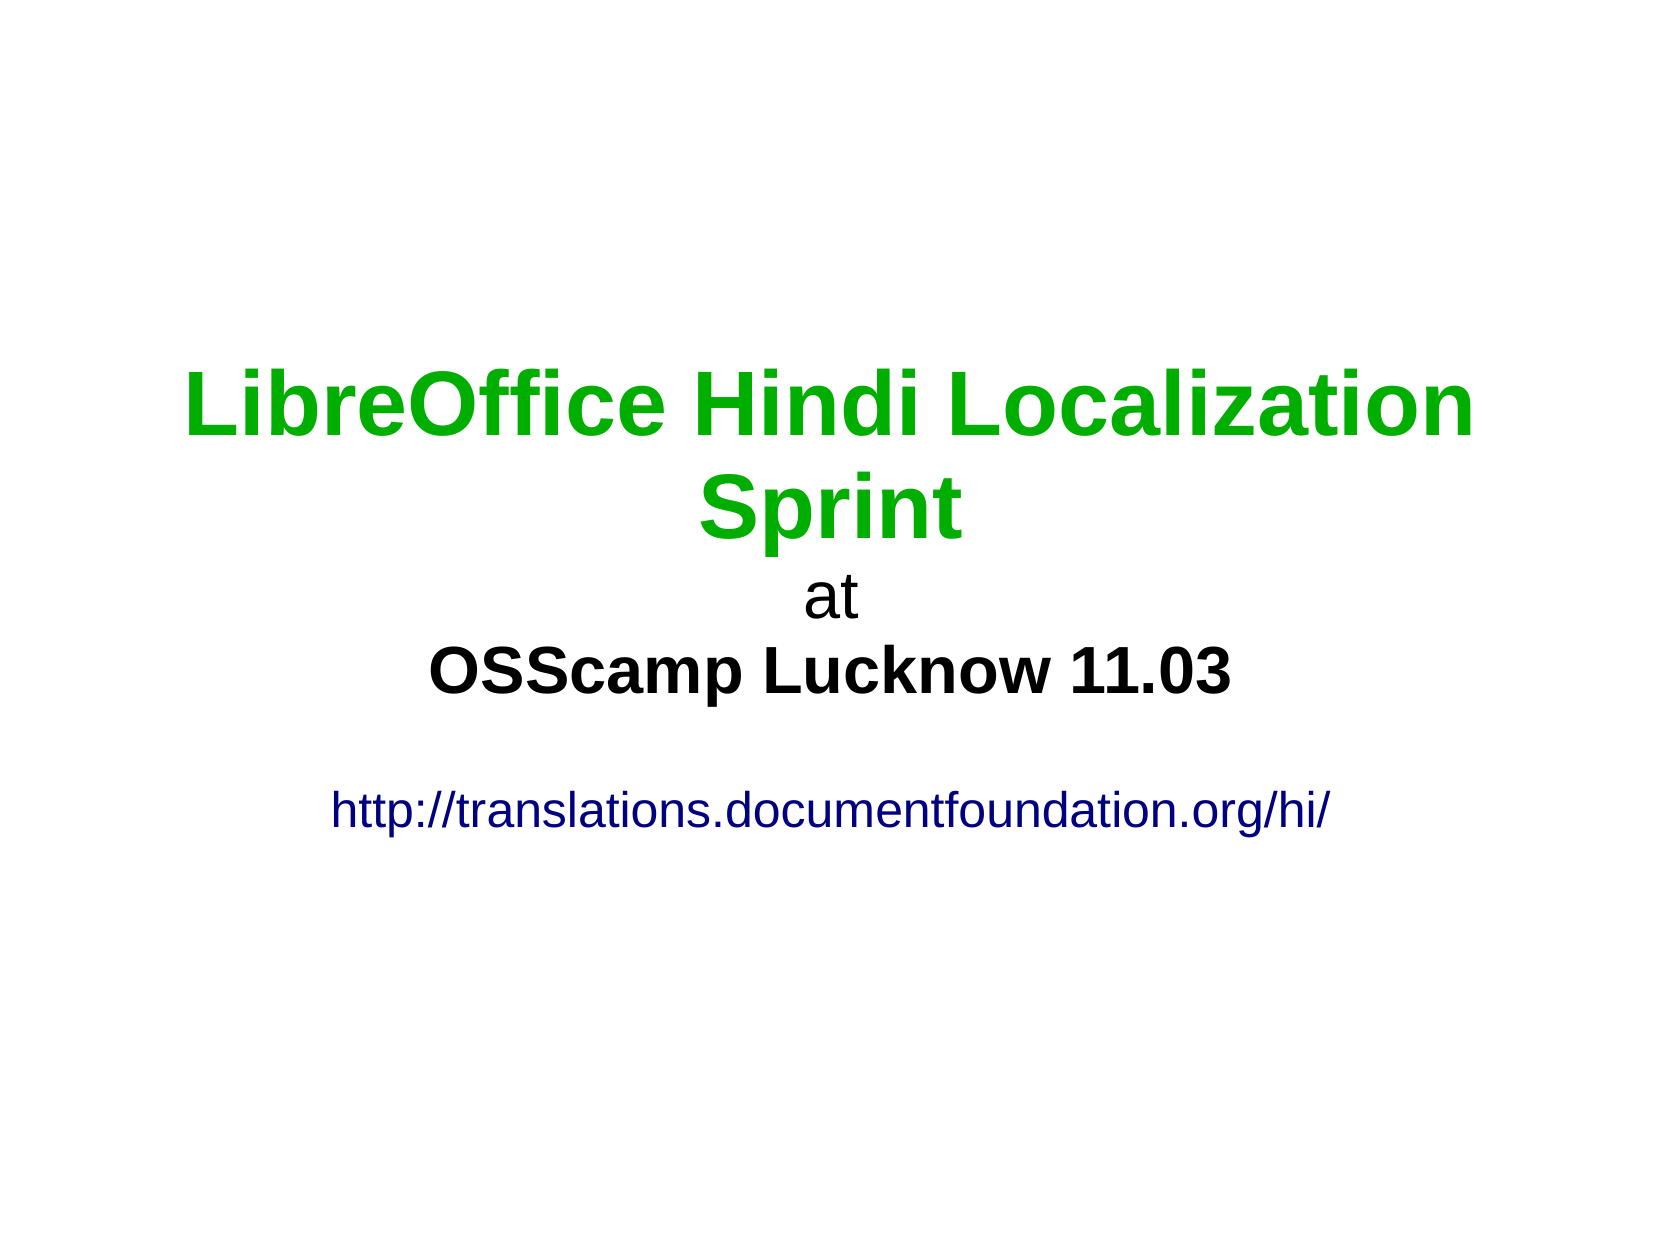

# LibreOffice Hindi Localization Sprint
at
OSScamp Lucknow 11.03
http://translations.documentfoundation.org/hi/